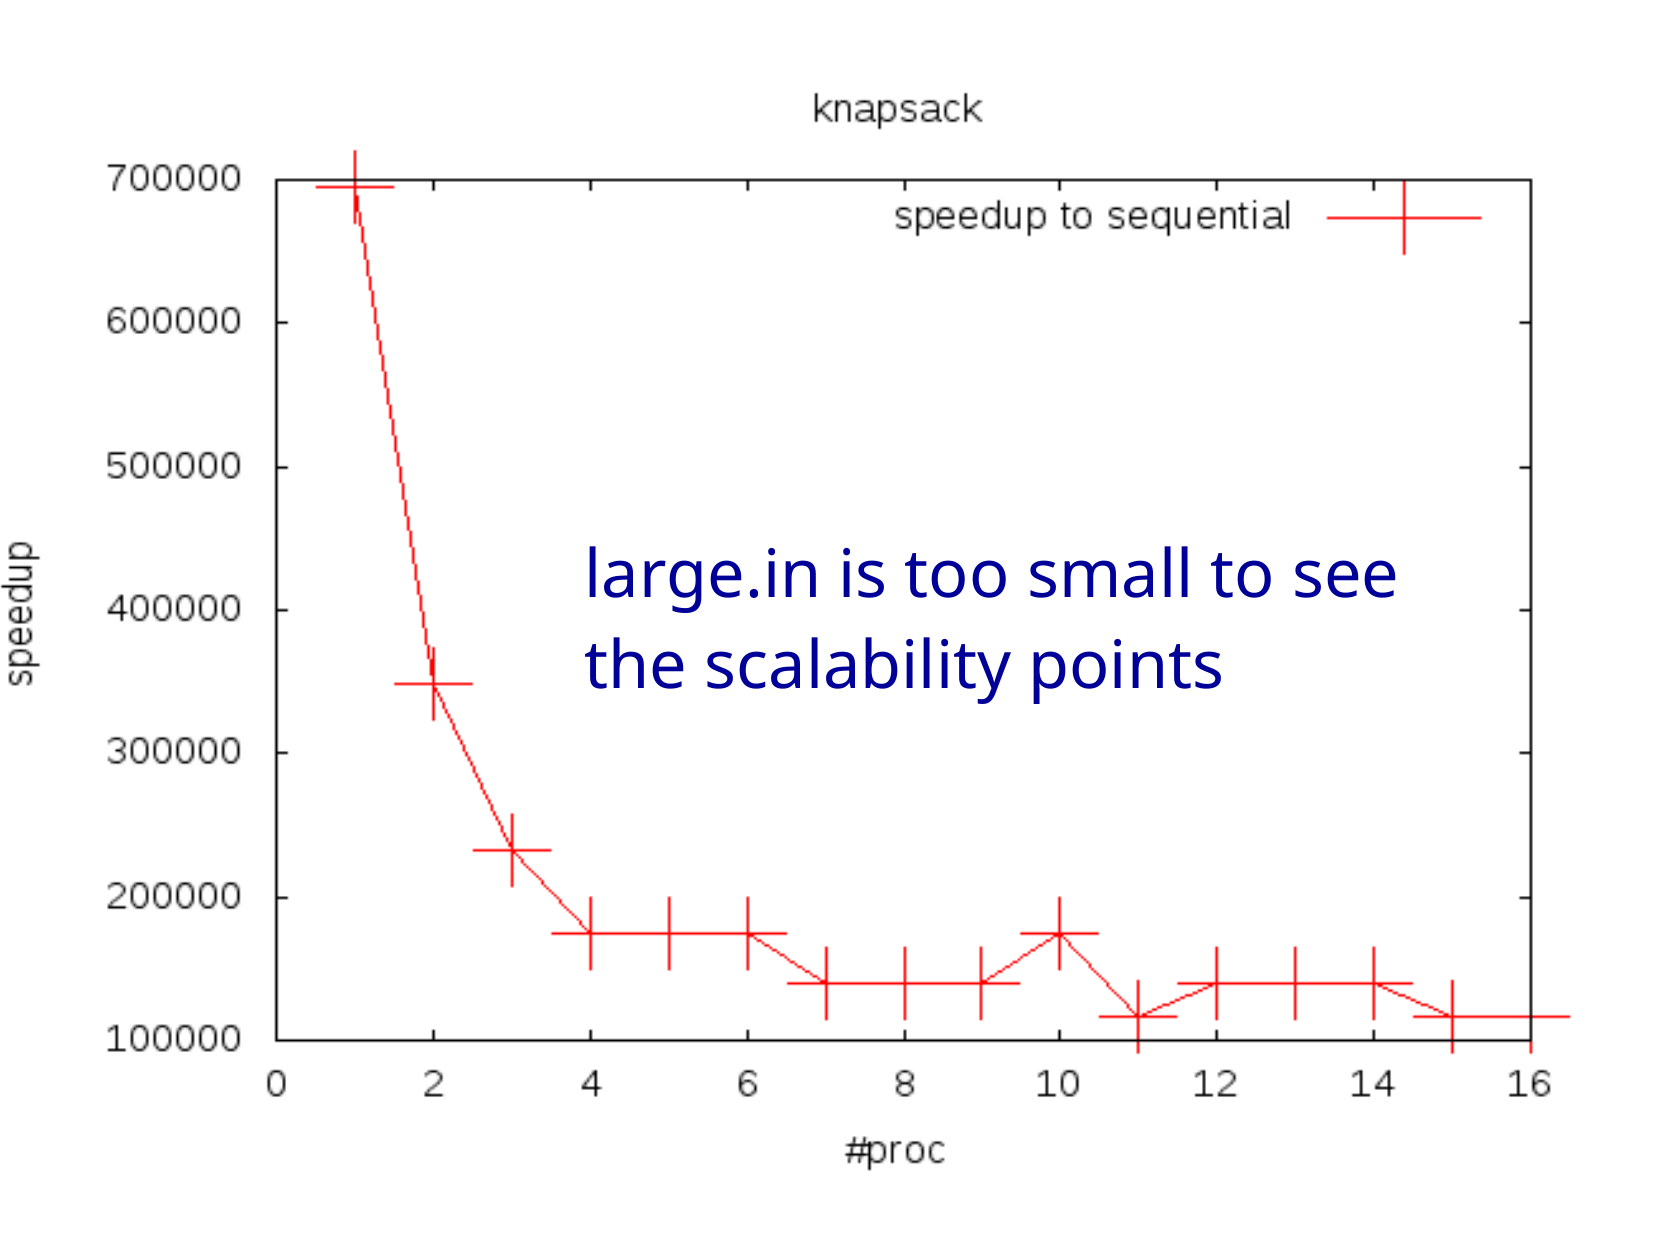

large.in is too small to see
the scalability points